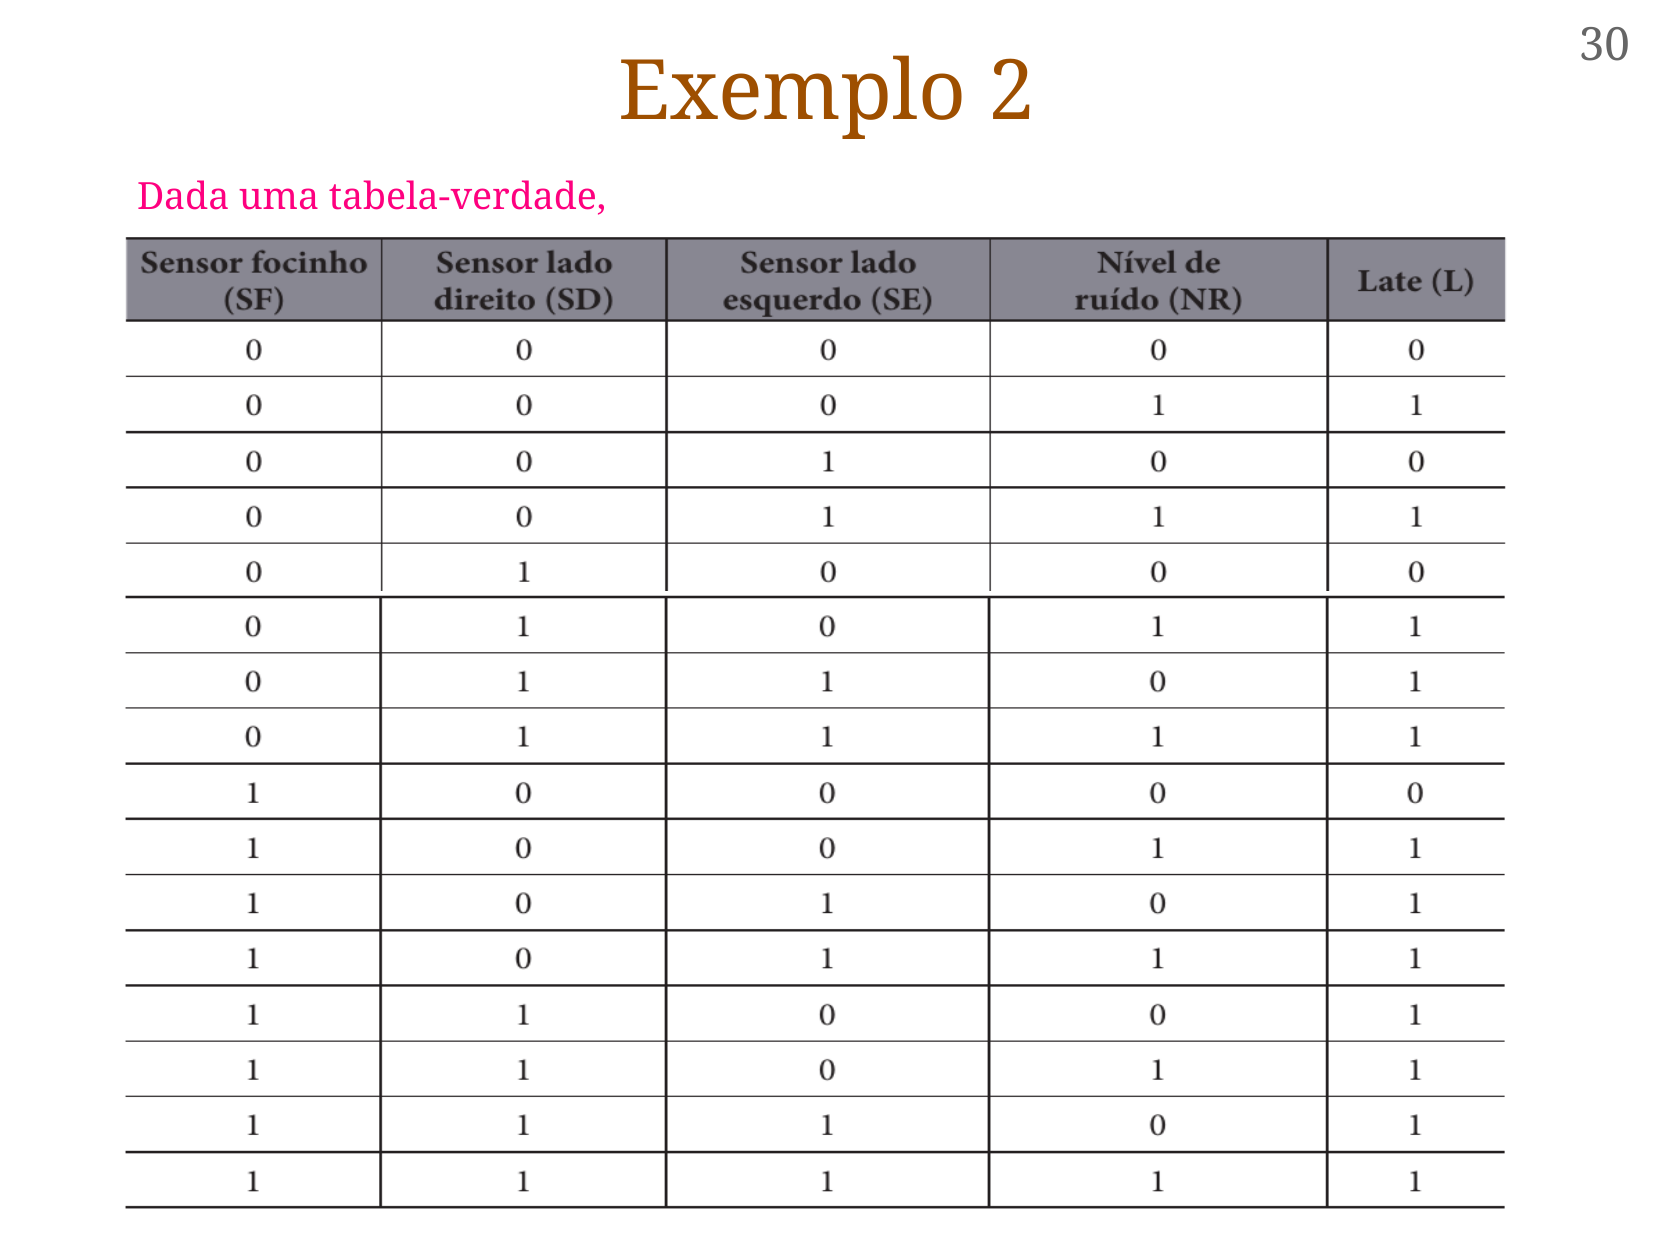

30
# Exemplo 2
Dada uma tabela-verdade,